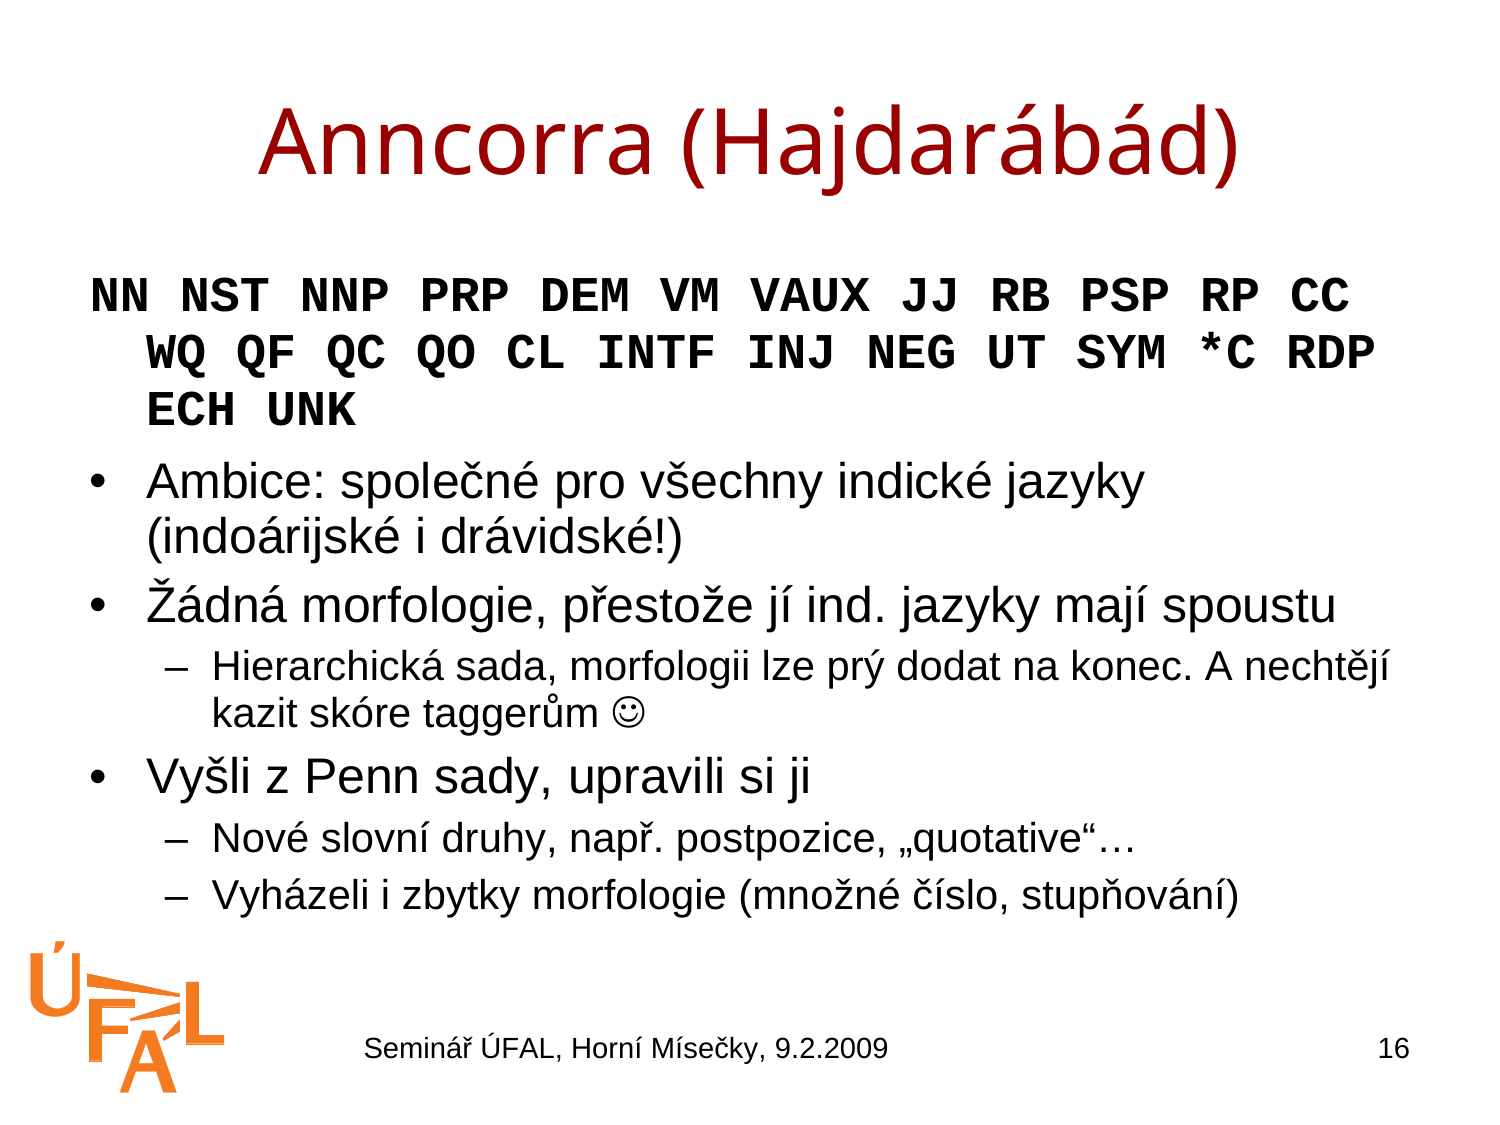

# Anncorra (Hajdarábád)
NN NST NNP PRP DEM VM VAUX JJ RB PSP RP CC WQ QF QC QO CL INTF INJ NEG UT SYM *C RDP ECH UNK
Ambice: společné pro všechny indické jazyky (indoárijské i drávidské!)
Žádná morfologie, přestože jí ind. jazyky mají spoustu
Hierarchická sada, morfologii lze prý dodat na konec. A nechtějí kazit skóre taggerům 
Vyšli z Penn sady, upravili si ji
Nové slovní druhy, např. postpozice, „quotative“…
Vyházeli i zbytky morfologie (množné číslo, stupňování)
Seminář ÚFAL, Horní Mísečky, 9.2.2009
16